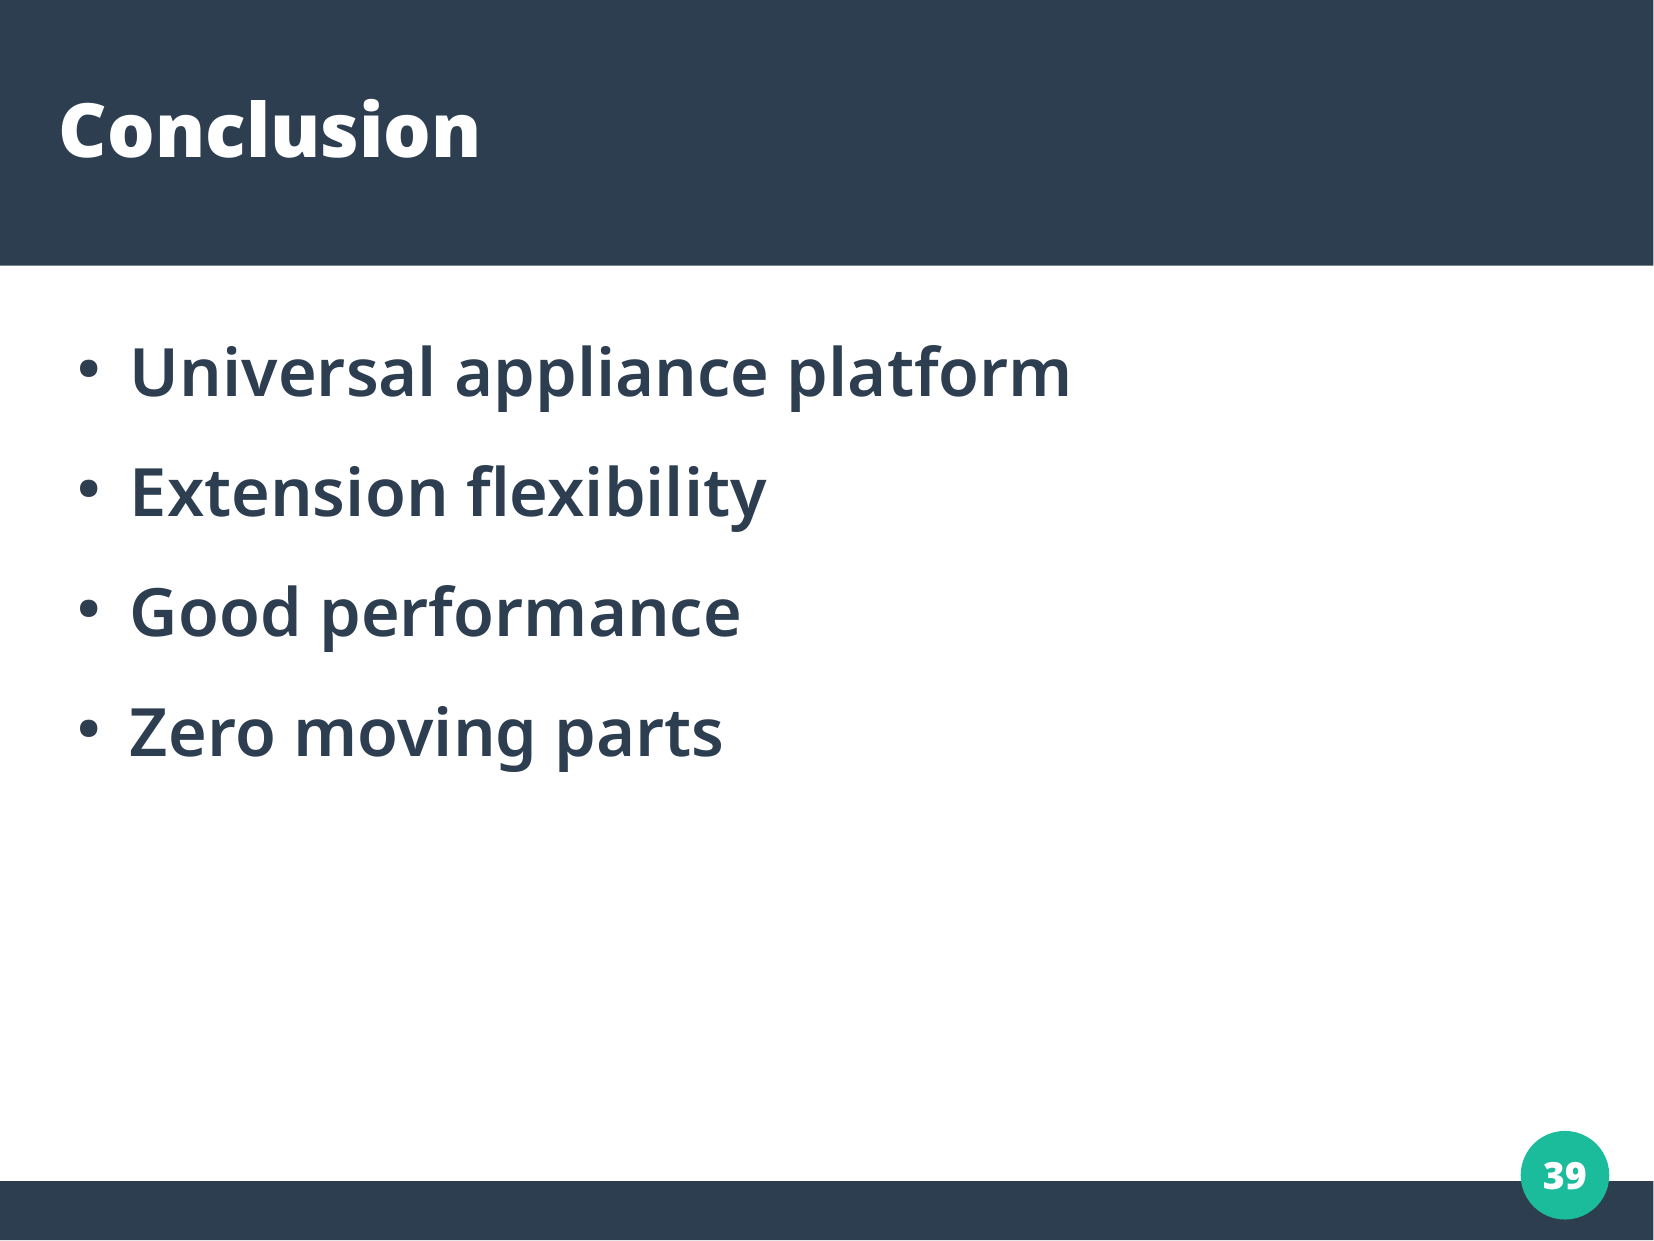

# Conclusion
Universal appliance platform
Extension flexibility
Good performance
Zero moving parts
39